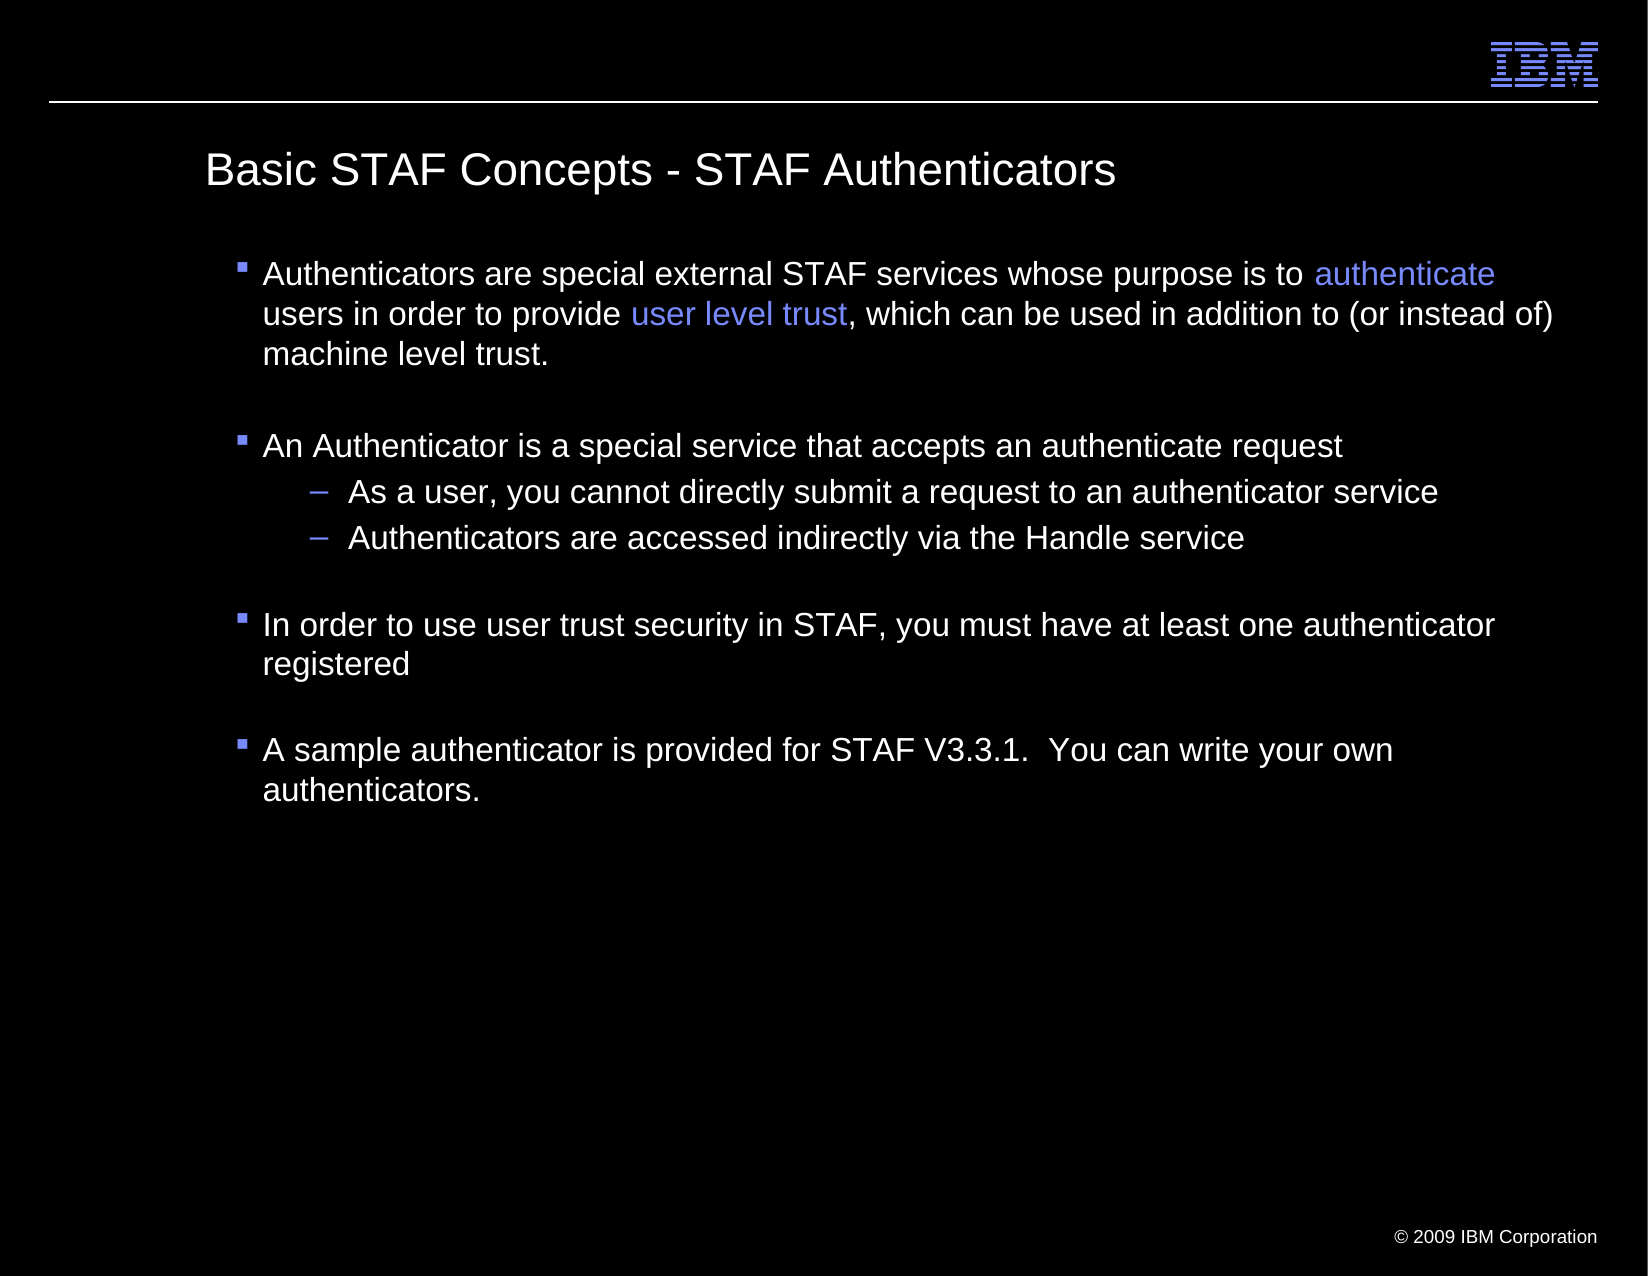

# Basic STAF Concepts - STAF Authenticators
Authenticators are special external STAF services whose purpose is to authenticate users in order to provide user level trust, which can be used in addition to (or instead of) machine level trust.
An Authenticator is a special service that accepts an authenticate request
As a user, you cannot directly submit a request to an authenticator service
Authenticators are accessed indirectly via the Handle service
In order to use user trust security in STAF, you must have at least one authenticator registered
A sample authenticator is provided for STAF V3.3.1. You can write your own authenticators.